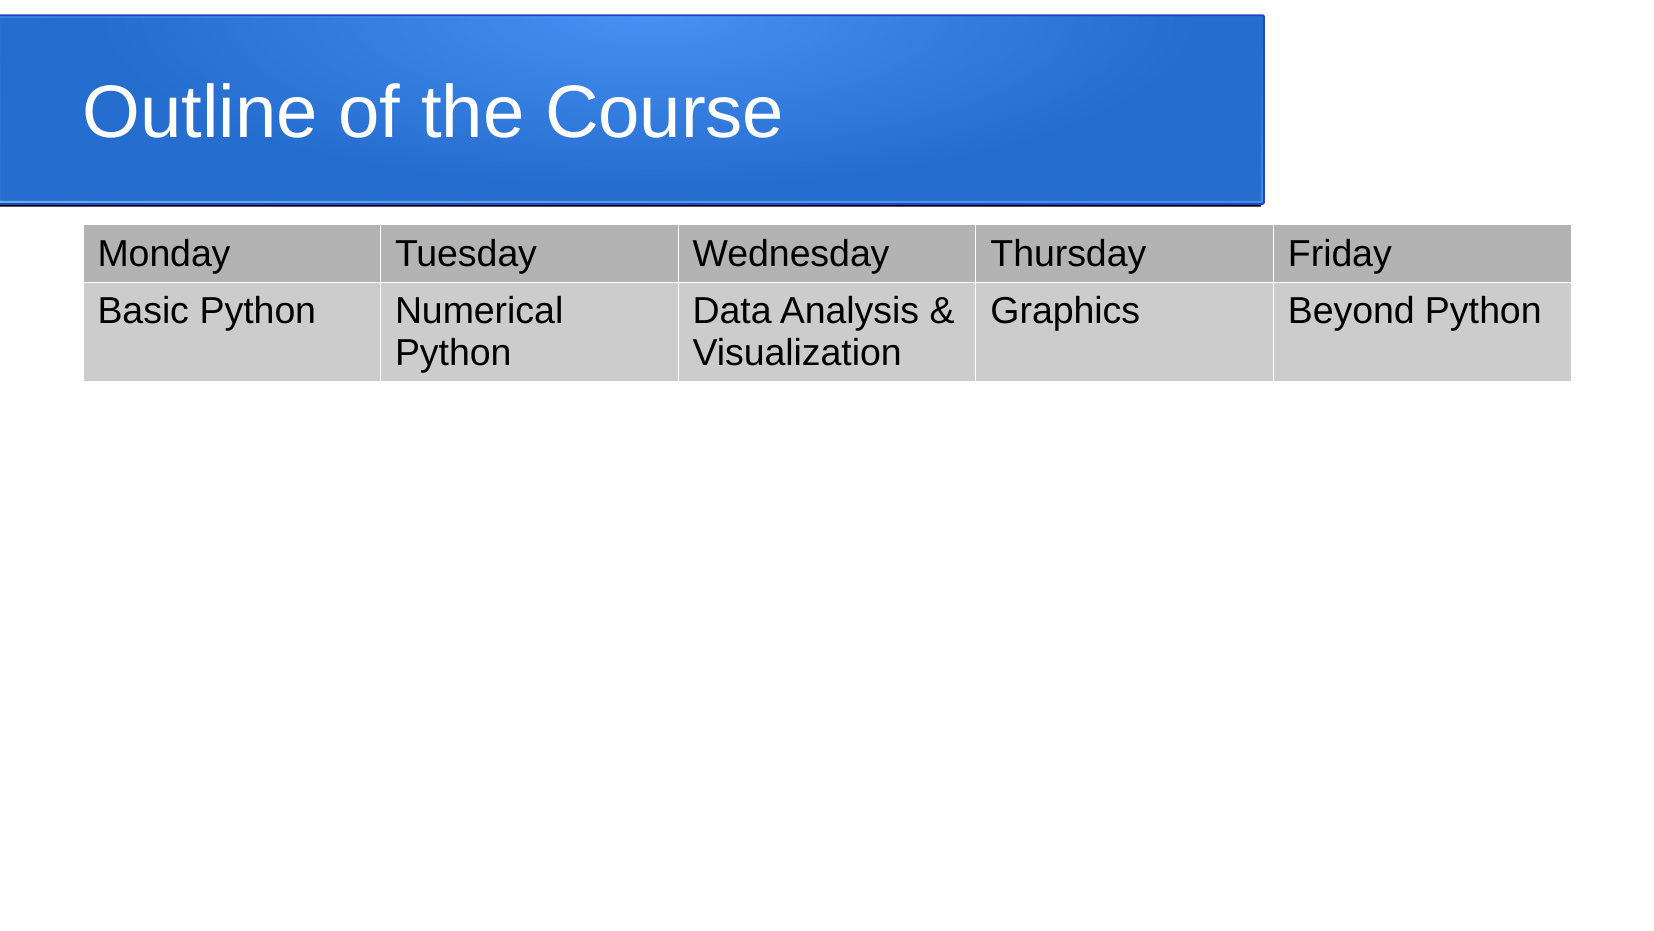

# Outline of the Course
| Monday | Tuesday | Wednesday | Thursday | Friday |
| --- | --- | --- | --- | --- |
| Basic Python | Numerical Python | Data Analysis & Visualization | Graphics | Beyond Python |